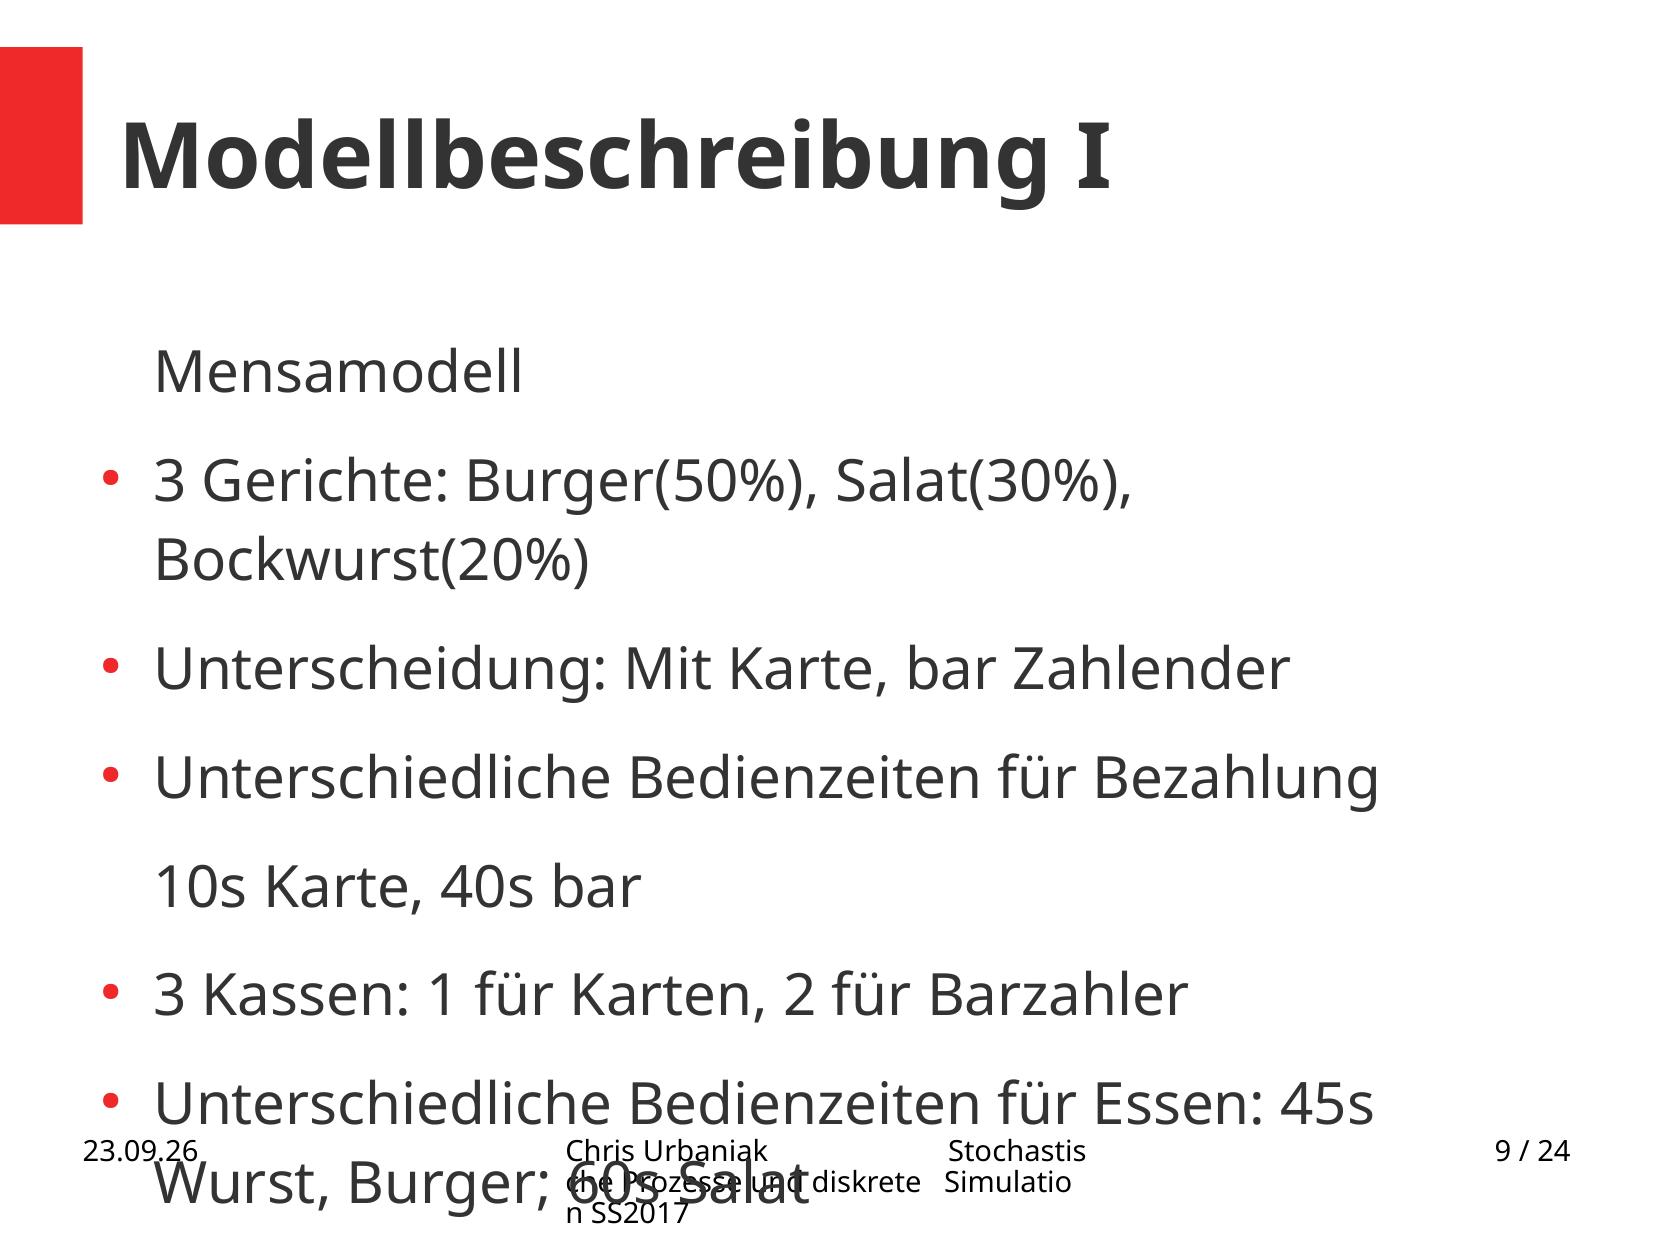

# Modellbeschreibung I
Mensamodell
3 Gerichte: Burger(50%), Salat(30%), Bockwurst(20%)
Unterscheidung: Mit Karte, bar Zahlender
Unterschiedliche Bedienzeiten für Bezahlung
10s Karte, 40s bar
3 Kassen: 1 für Karten, 2 für Barzahler
Unterschiedliche Bedienzeiten für Essen: 45s Wurst, Burger; 60s Salat
Chris Urbaniak Stochastische Prozesse und diskrete Simulation SS2017
9